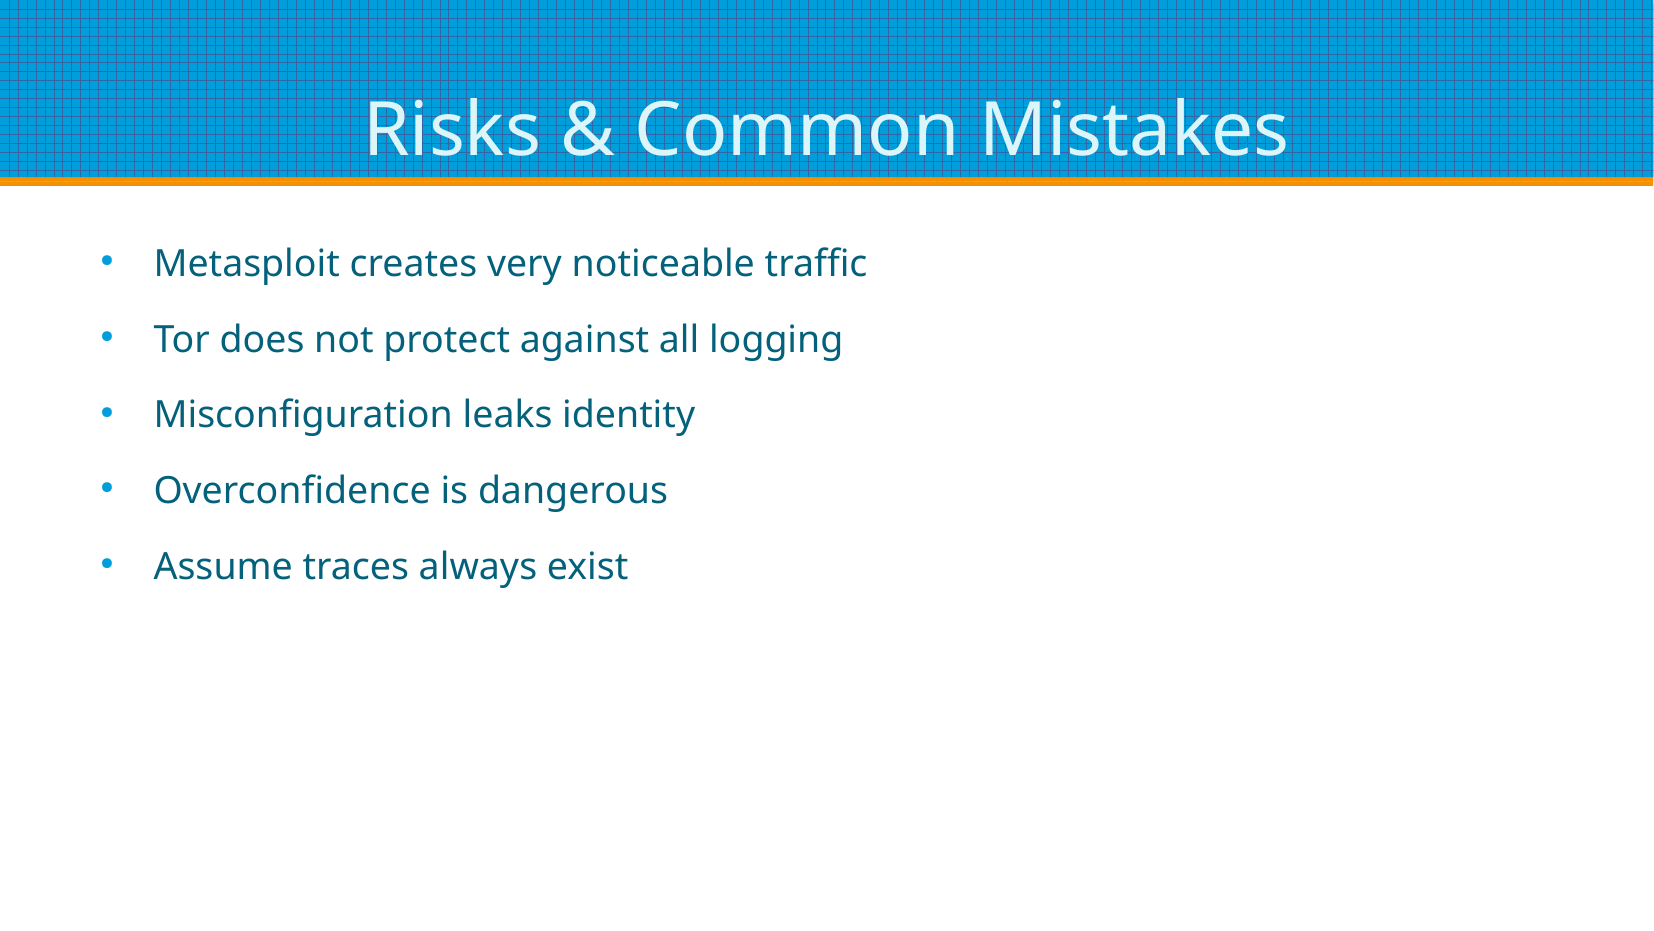

# Risks & Common Mistakes
Metasploit creates very noticeable traffic
Tor does not protect against all logging
Misconfiguration leaks identity
Overconfidence is dangerous
Assume traces always exist